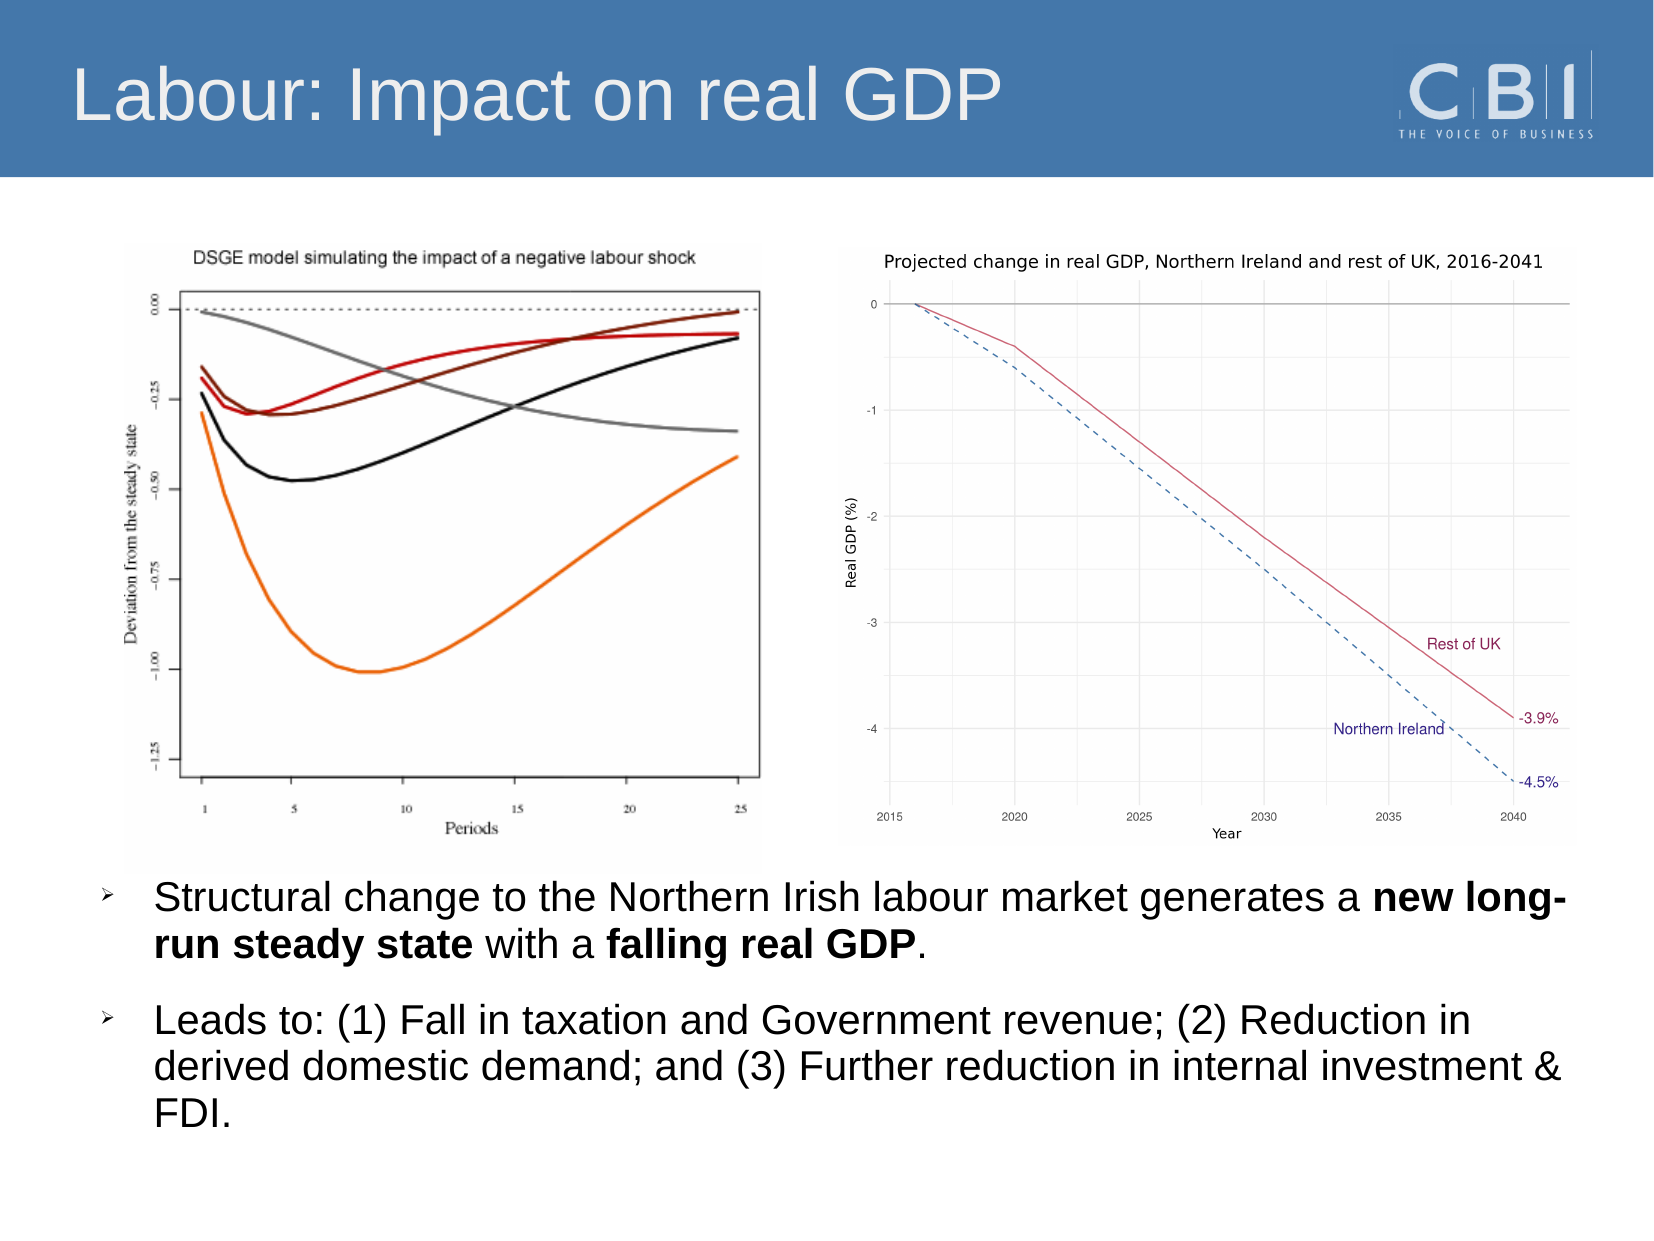

# Labour: Impact on real GDP
Structural change to the Northern Irish labour market generates a new long-run steady state with a falling real GDP.
Leads to: (1) Fall in taxation and Government revenue; (2) Reduction in derived domestic demand; and (3) Further reduction in internal investment & FDI.